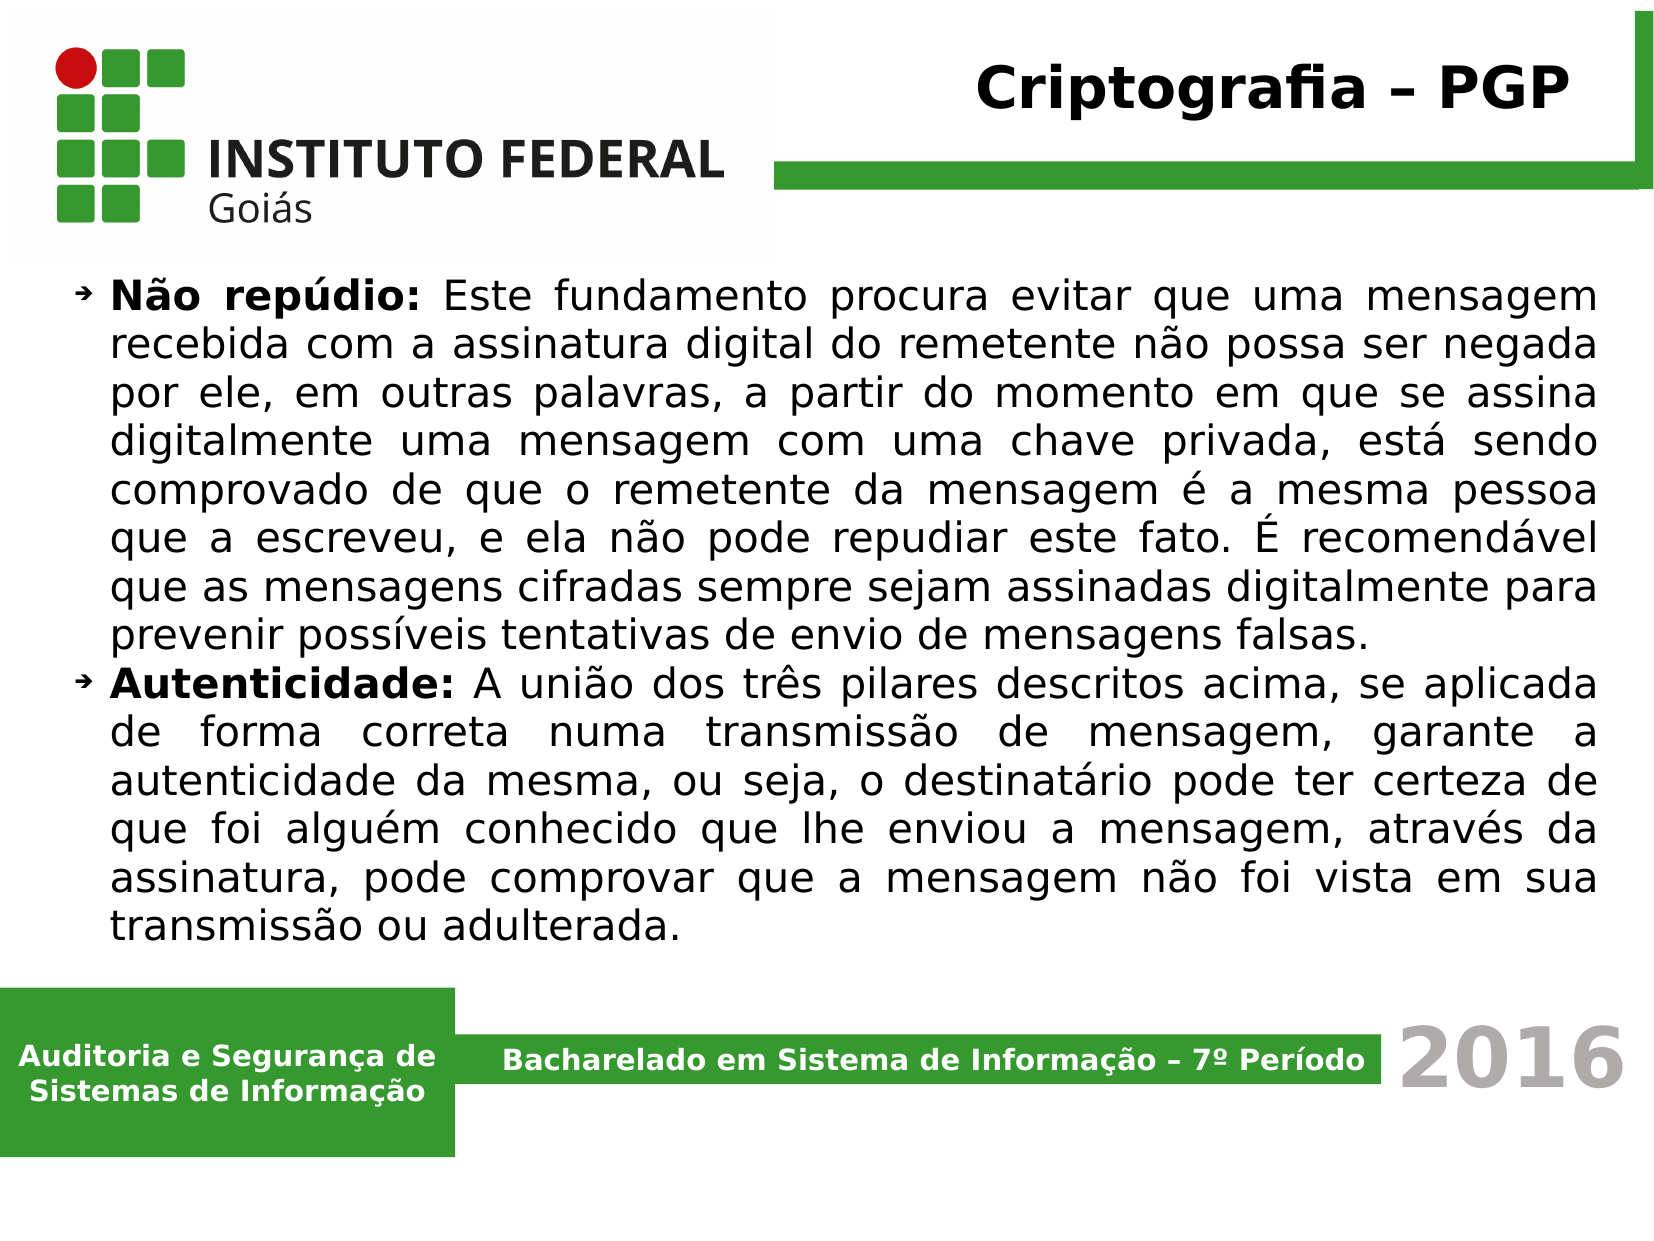

Criptografia – PGP
Não repúdio: Este fundamento procura evitar que uma mensagem recebida com a assinatura digital do remetente não possa ser negada por ele, em outras palavras, a partir do momento em que se assina digitalmente uma mensagem com uma chave privada, está sendo comprovado de que o remetente da mensagem é a mesma pessoa que a escreveu, e ela não pode repudiar este fato. É recomendável que as mensagens cifradas sempre sejam assinadas digitalmente para prevenir possíveis tentativas de envio de mensagens falsas.
Autenticidade: A união dos três pilares descritos acima, se aplicada de forma correta numa transmissão de mensagem, garante a autenticidade da mesma, ou seja, o destinatário pode ter certeza de que foi alguém conhecido que lhe enviou a mensagem, através da assinatura, pode comprovar que a mensagem não foi vista em sua transmissão ou adulterada.
Auditoria e Segurança de Sistemas de Informação
2016
Bacharelado em Sistema de Informação – 7º Período